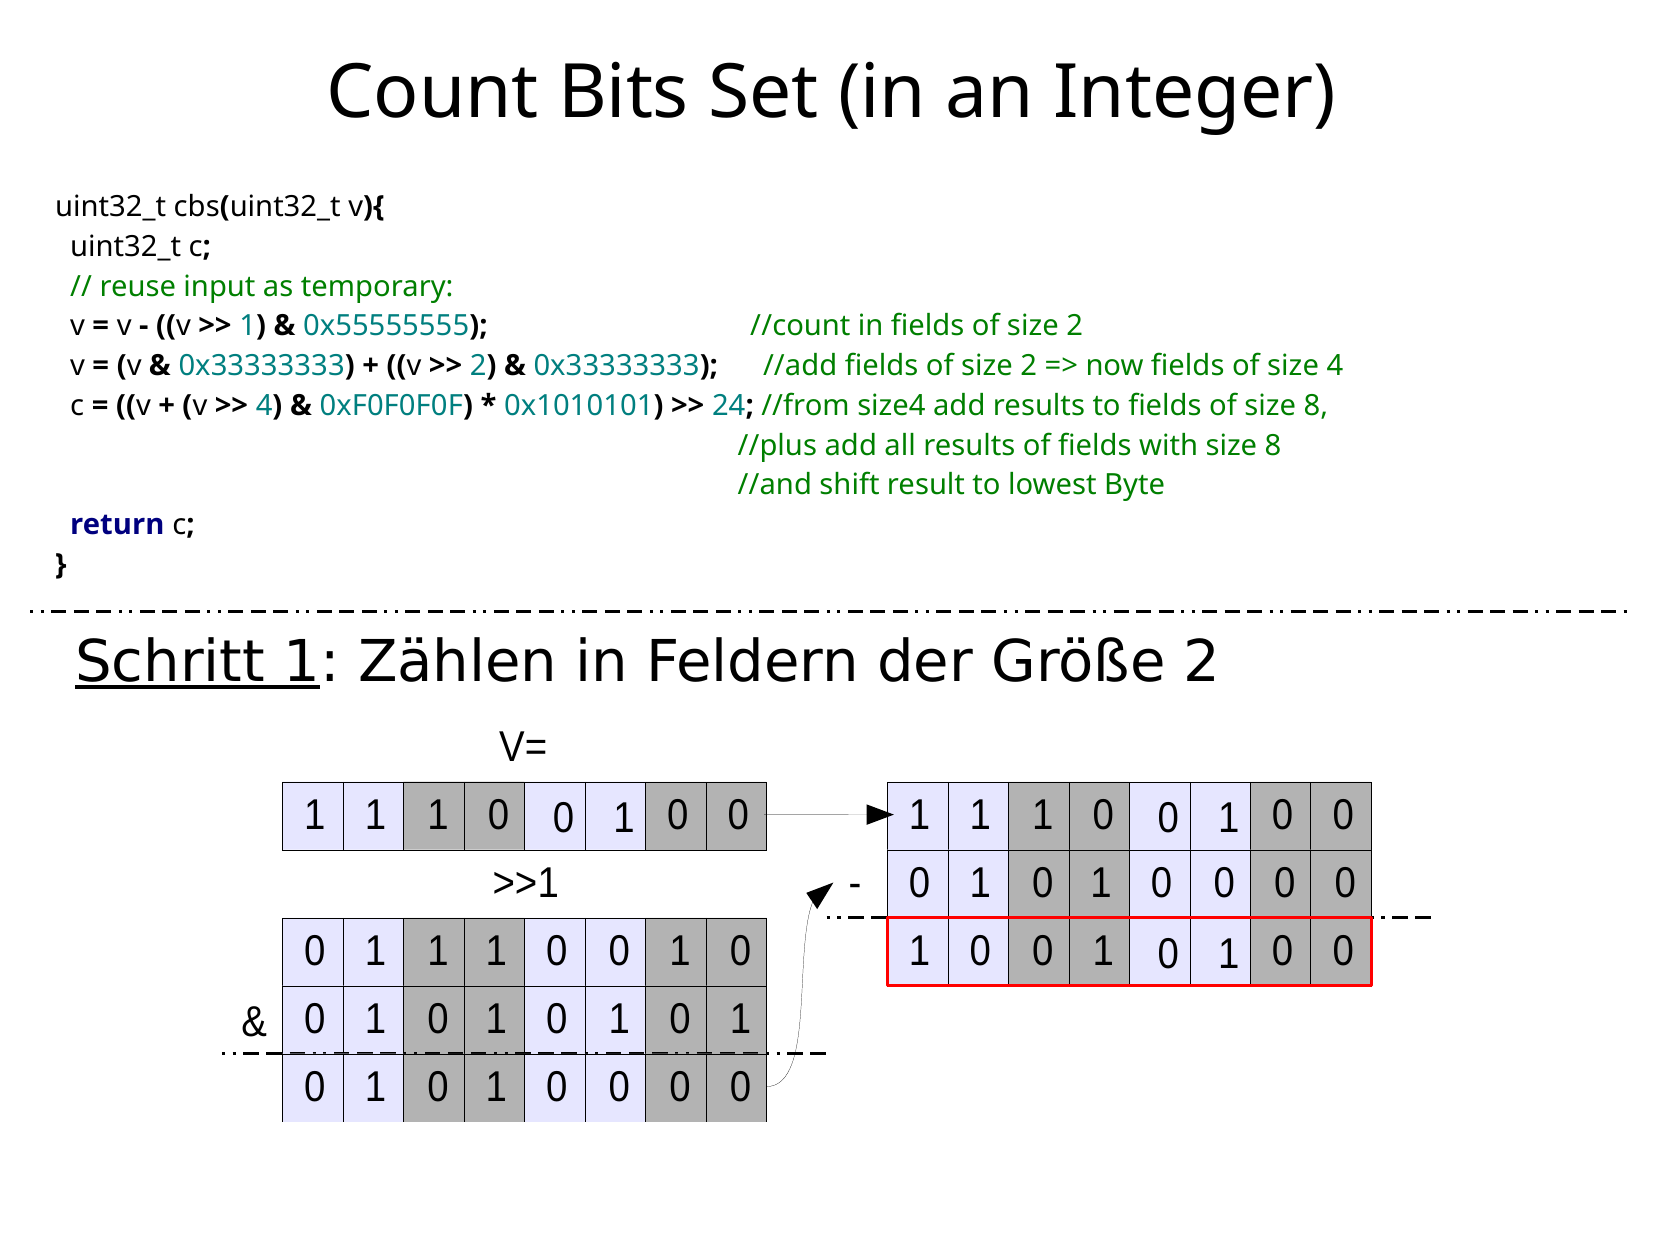

Count Bits Set (in an Integer)
uint32_t cbs(uint32_t v){
 uint32_t c;
 // reuse input as temporary:
 v = v - ((v >> 1) & 0x55555555); //count in fields of size 2
 v = (v & 0x33333333) + ((v >> 2) & 0x33333333); //add fields of size 2 => now fields of size 4
 c = ((v + (v >> 4) & 0xF0F0F0F) * 0x1010101) >> 24; //from size4 add results to fields of size 8,
 //plus add all results of fields with size 8
 //and shift result to lowest Byte
 return c;
}
Schritt 1: Zählen in Feldern der Größe 2